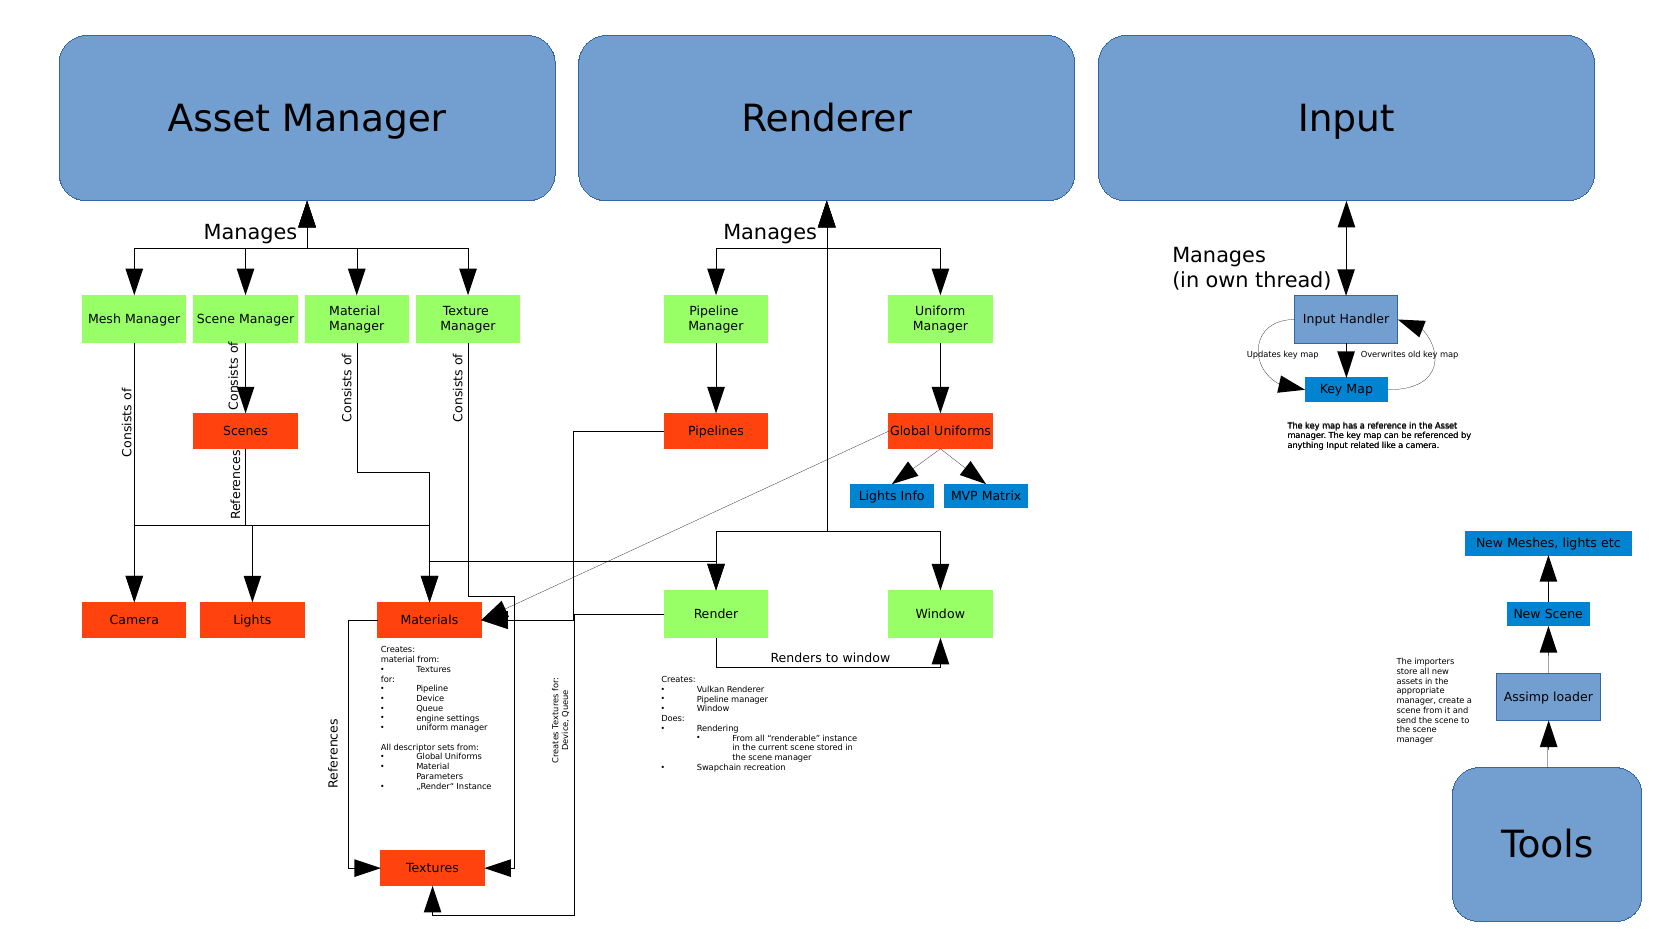

Asset Manager
Renderer
Input
Manages
Manages
Manages
(in own thread)
Mesh Manager
Scene Manager
Material
Manager
Texture
Manager
Pipeline
Manager
Uniform
Manager
Input Handler
Consists of
Consists of
Consists of
Key Map
Consists of
Scenes
Pipelines
Global Uniforms
The key map has a reference in the Asset manager. The key map can be referenced by anything Input related like a camera.
The key map has a reference in the Asset manager. The key map can be referenced by anything Input related like a camera.
References
Lights Info
MVP Matrix
New Meshes, lights etc
Render
Window
Camera
Lights
Materials
New Scene
Creates:
material from:
Textures
for:
Pipeline
Device
Queue
engine settings
uniform manager
All descriptor sets from:
Global Uniforms
Material Parameters
„Render“ Instance
Renders to window
The importers store all new assets in the appropriate manager, create a scene from it and send the scene to the scene manager
Creates:
Vulkan Renderer
Pipeline manager
Window
Does:
Rendering
From all “renderable” instance in the current scene stored in the scene manager
Swapchain recreation
Assimp loader
Creates Textures for:
Device, Queue
References
Tools
Textures